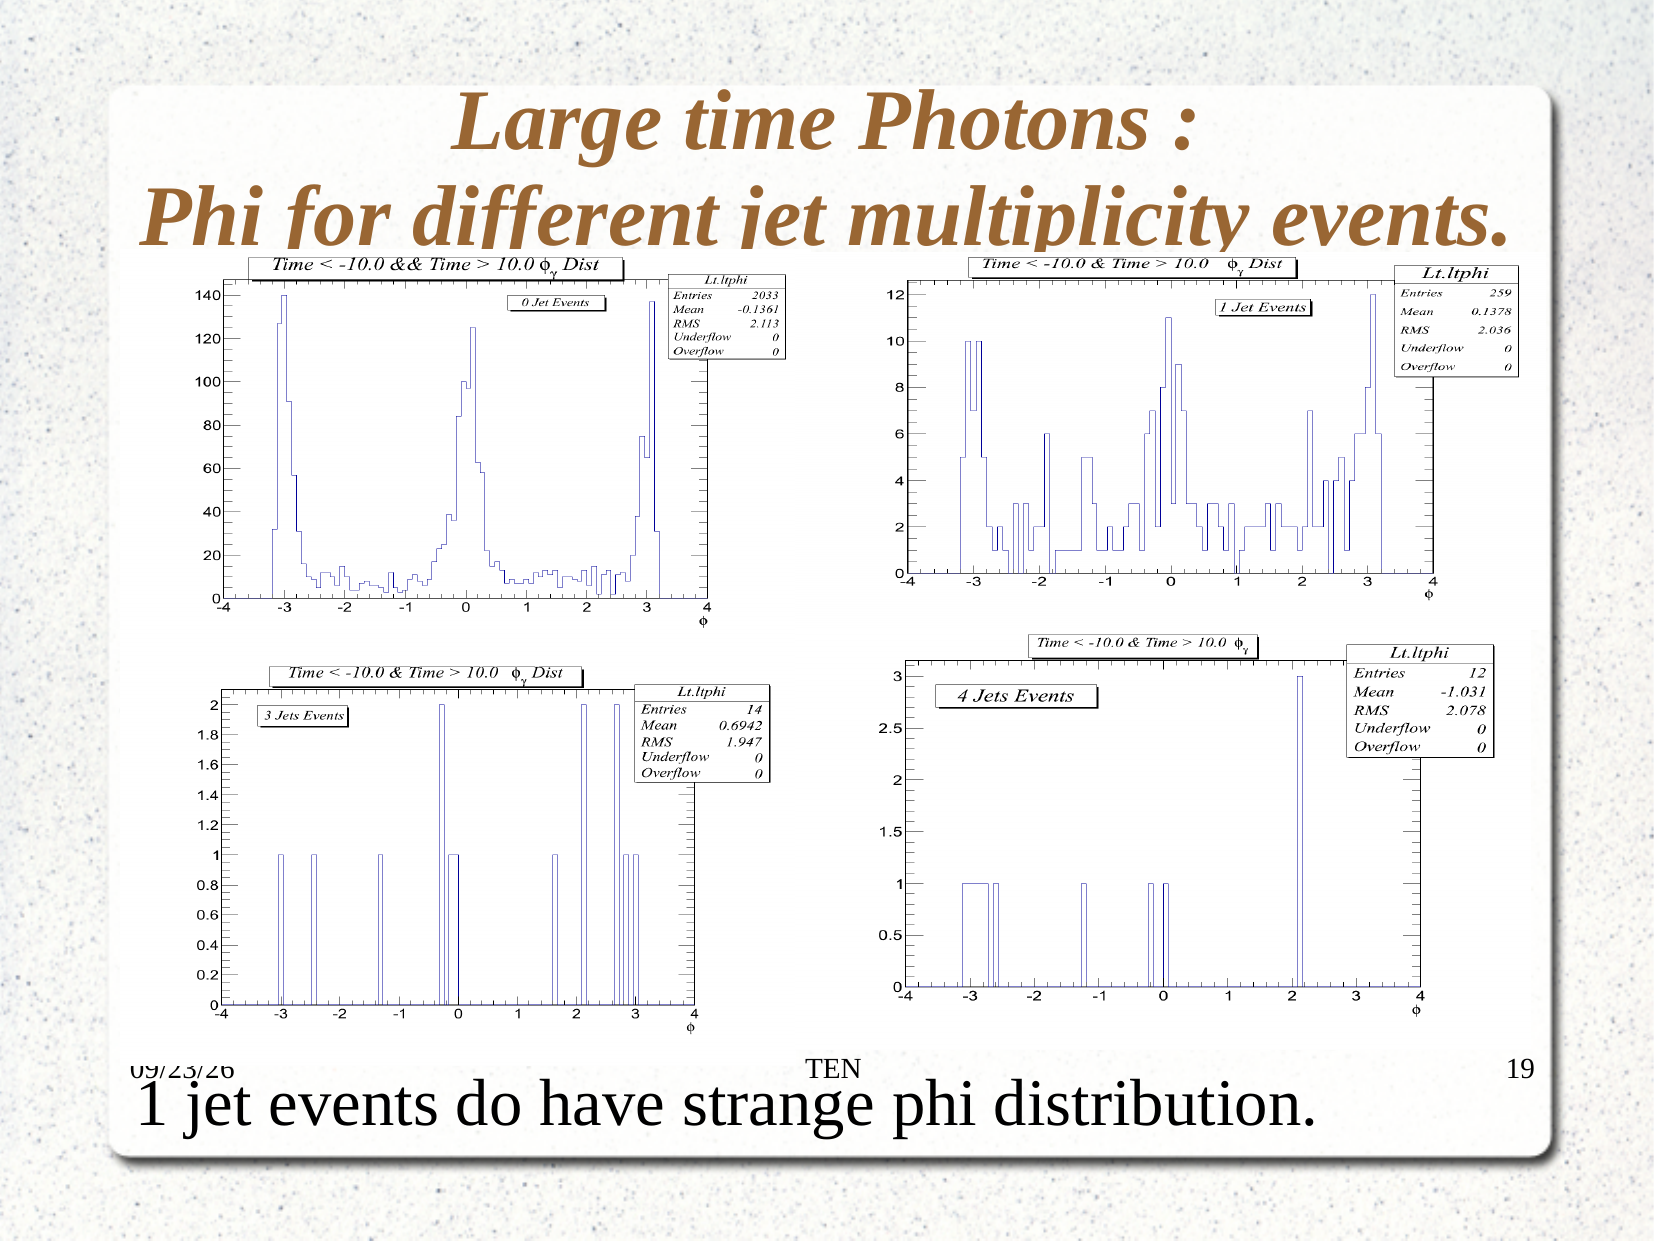

# Large time Photons : Phi for different jet multiplicity events.
TEN
19
1 jet events do have strange phi distribution.